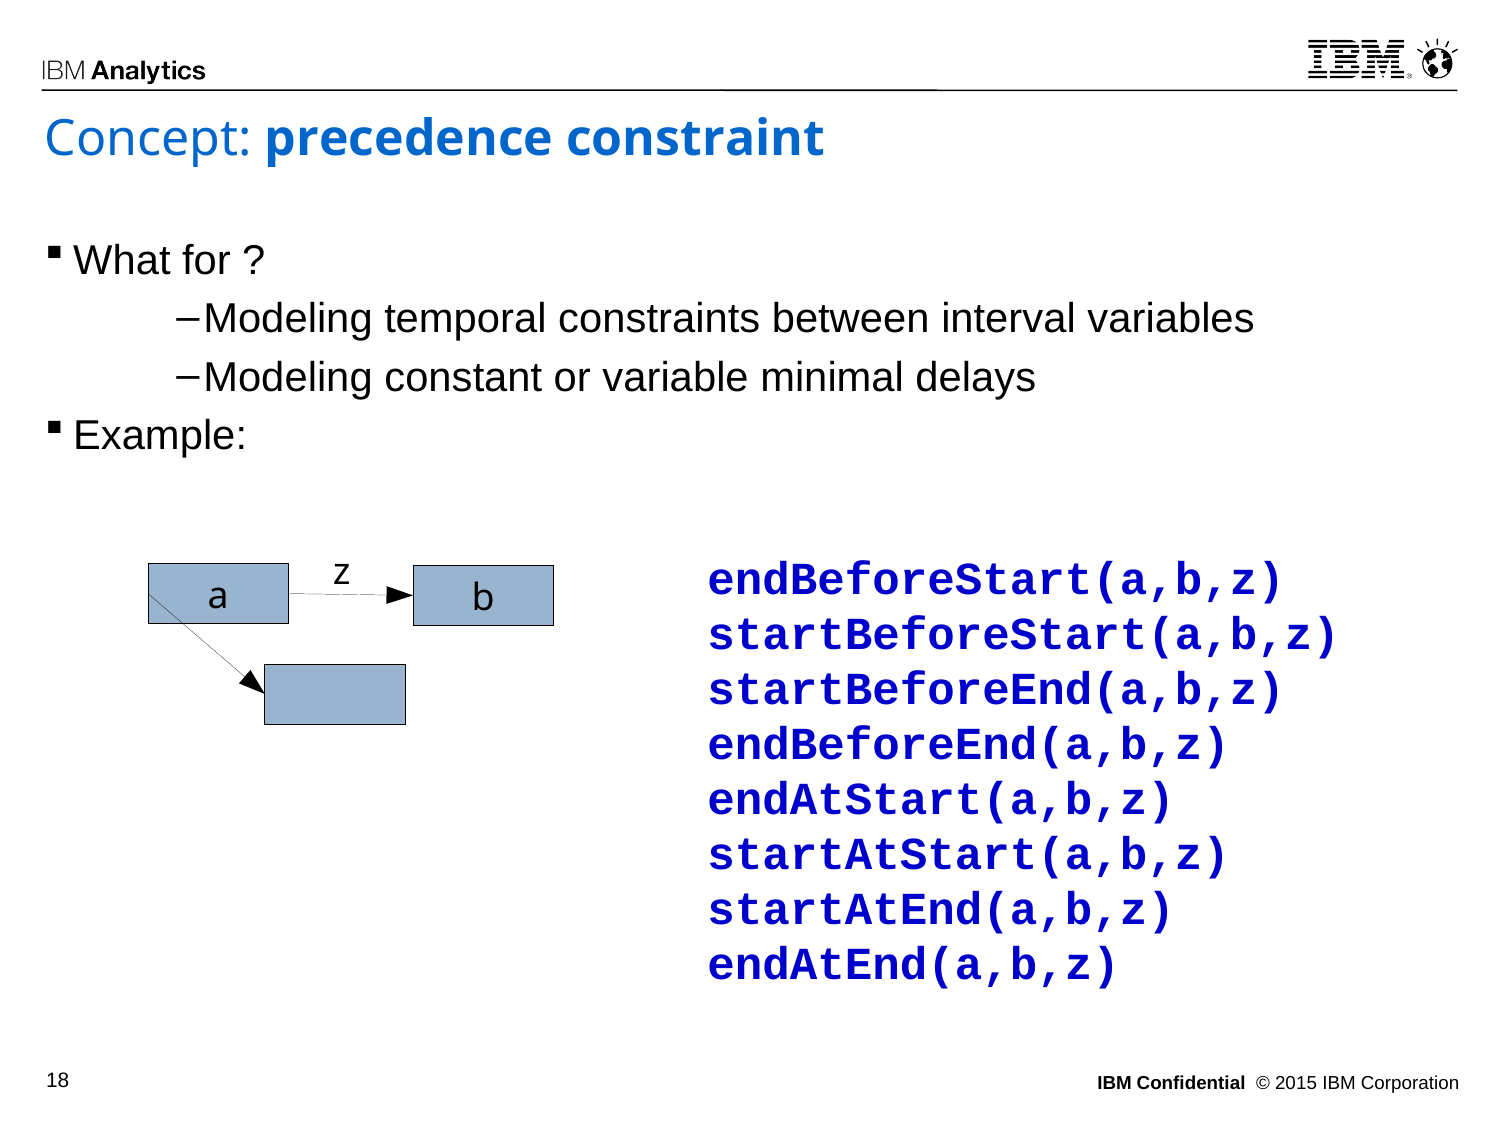

# Concept: precedence constraint
What for ?
Modeling temporal constraints between interval variables
Modeling constant or variable minimal delays
Example:
z
endBeforeStart(a,b,z)
startBeforeStart(a,b,z)
startBeforeEnd(a,b,z)
endBeforeEnd(a,b,z)
endAtStart(a,b,z)
startAtStart(a,b,z)
startAtEnd(a,b,z)
endAtEnd(a,b,z)
a
b